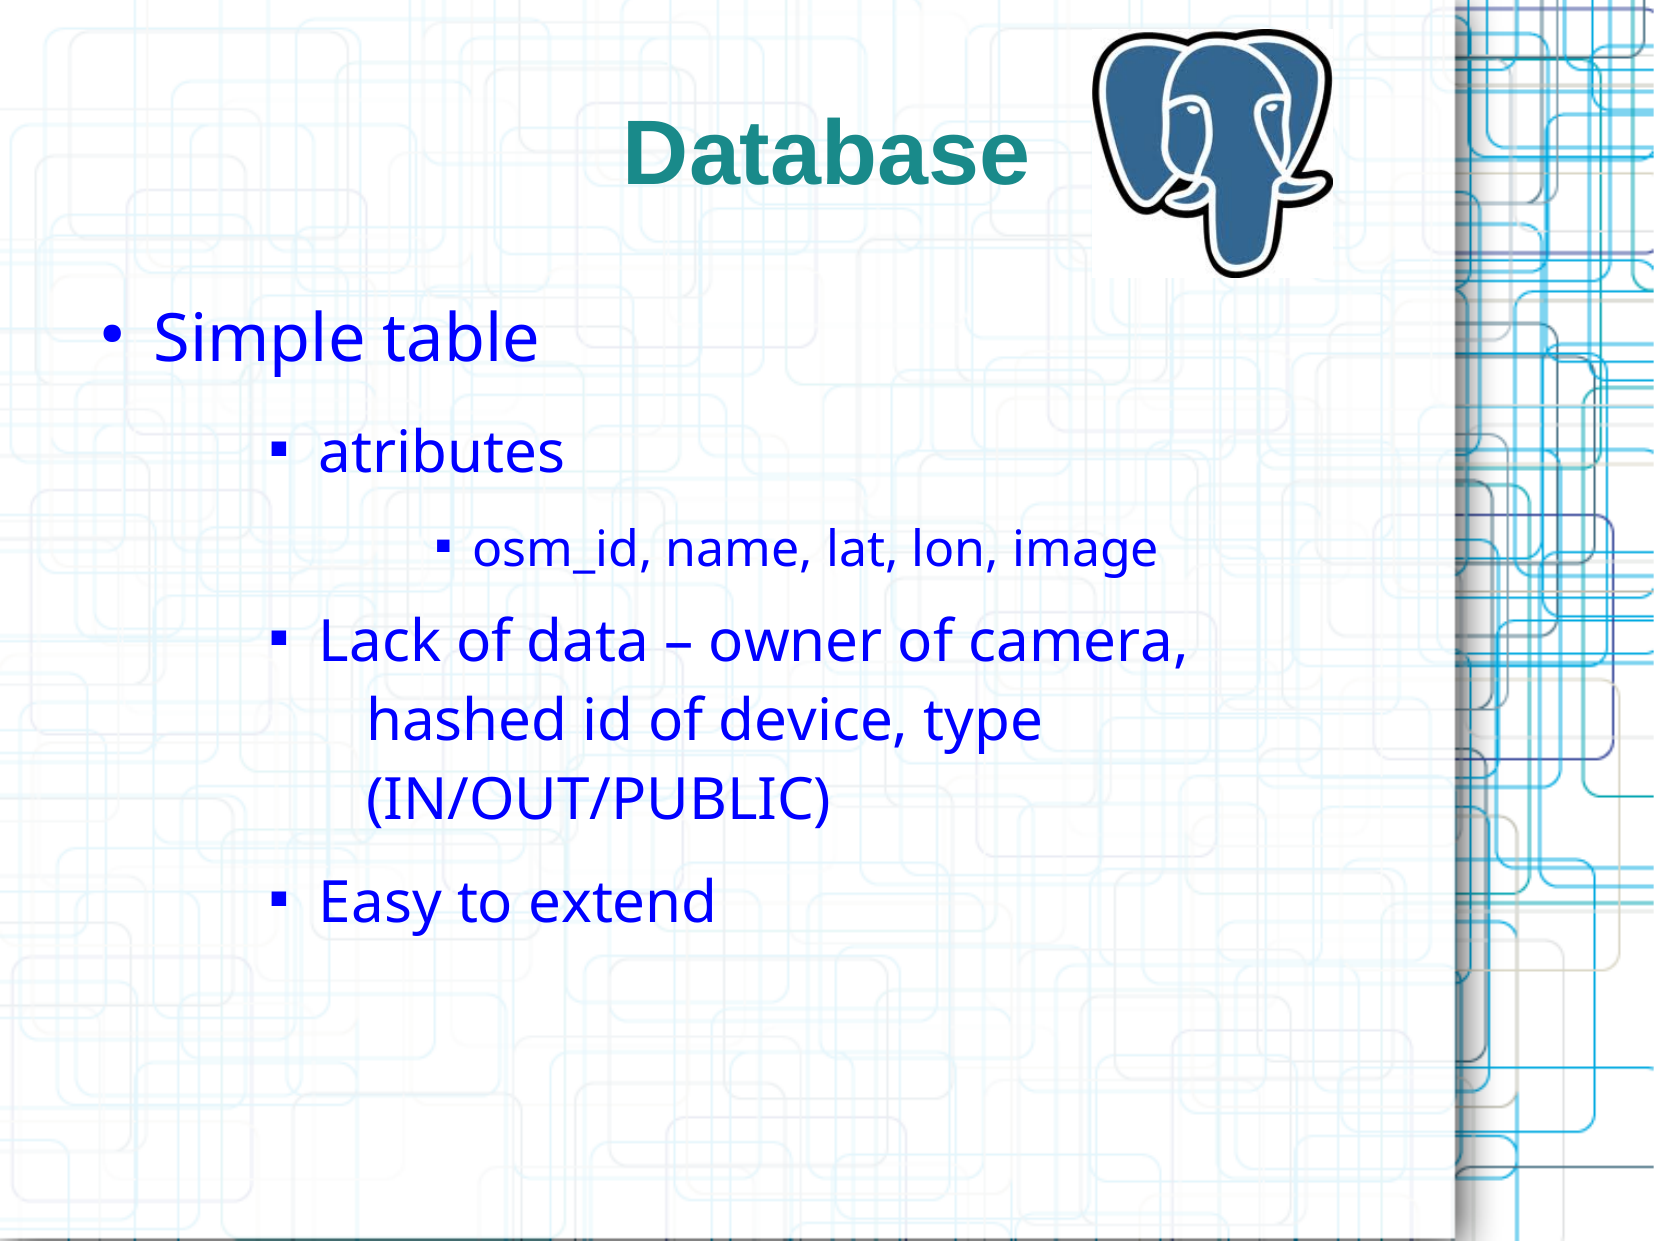

Database
# Simple table
atributes
osm_id, name, lat, lon, image
Lack of data – owner of camera, hashed id of device, type (IN/OUT/PUBLIC)
Easy to extend